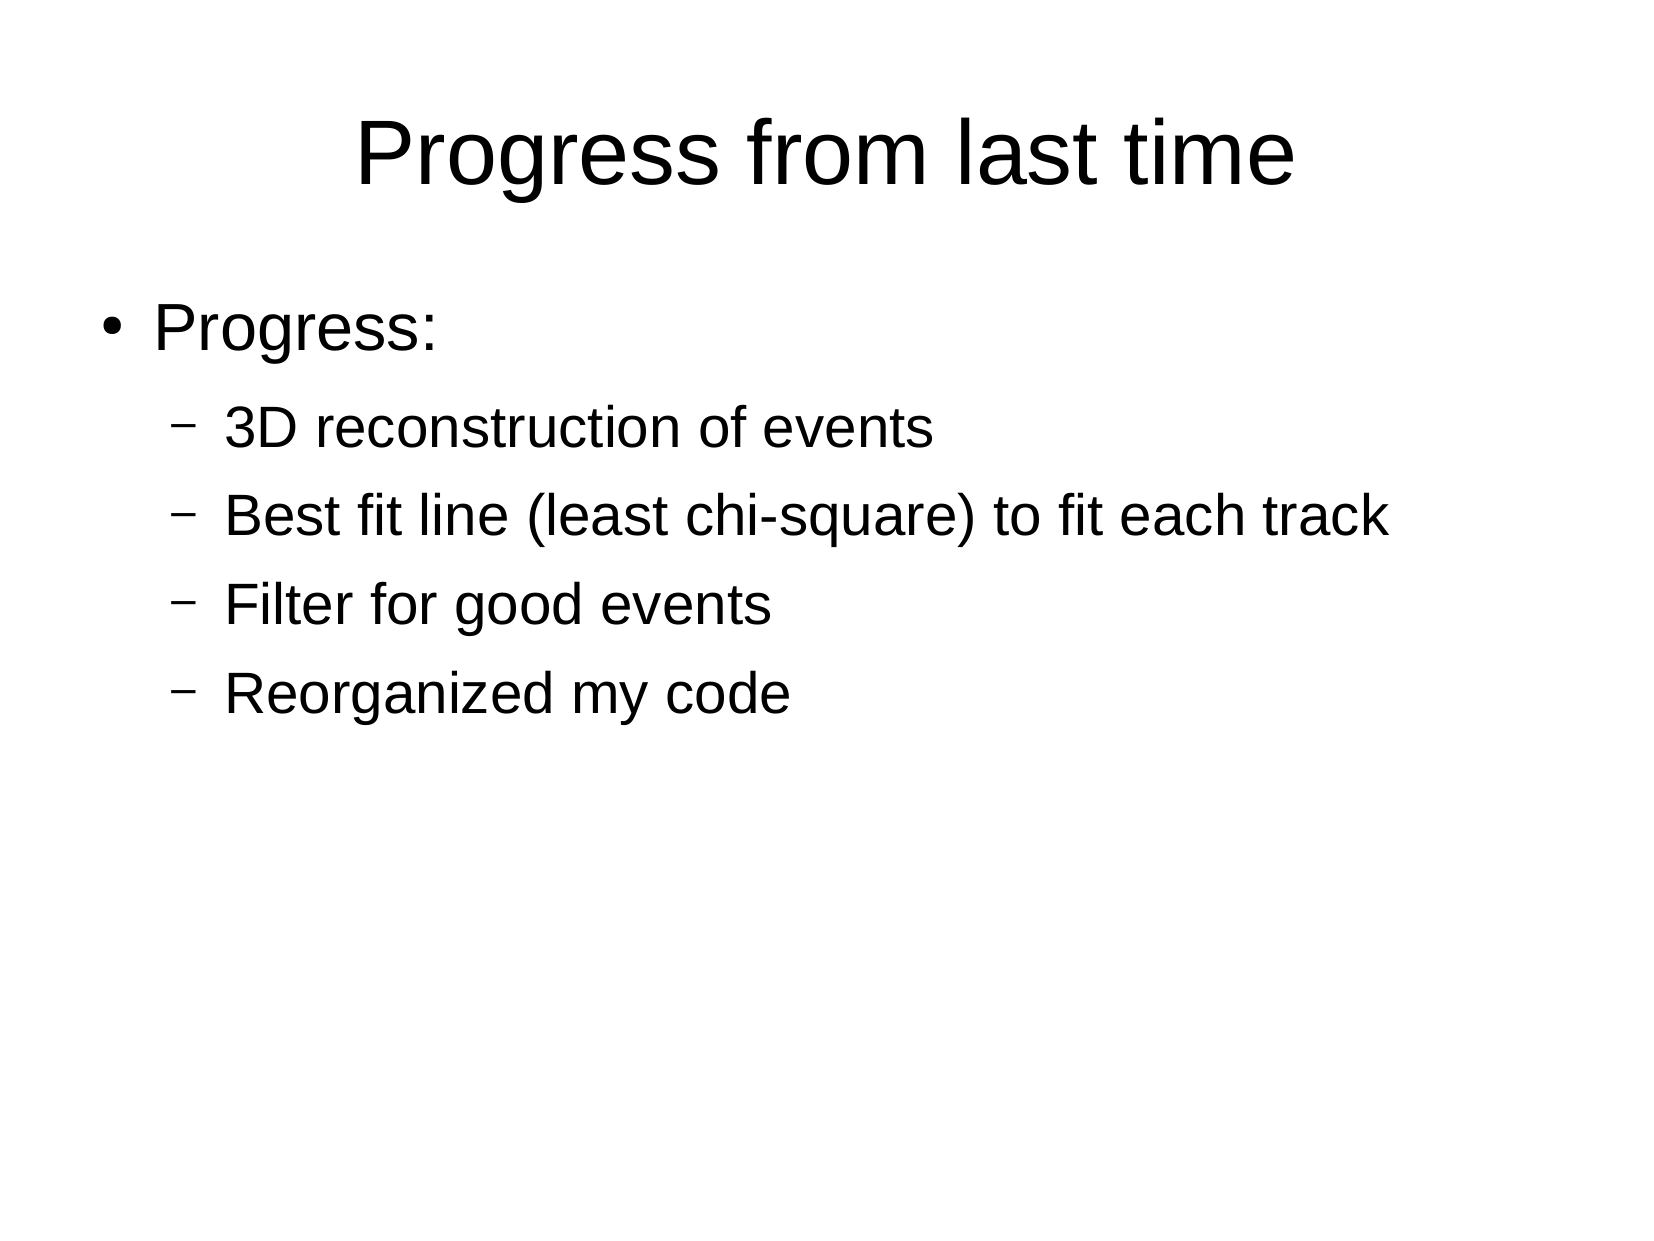

# Progress from last time
Progress:
3D reconstruction of events
Best fit line (least chi-square) to fit each track
Filter for good events
Reorganized my code